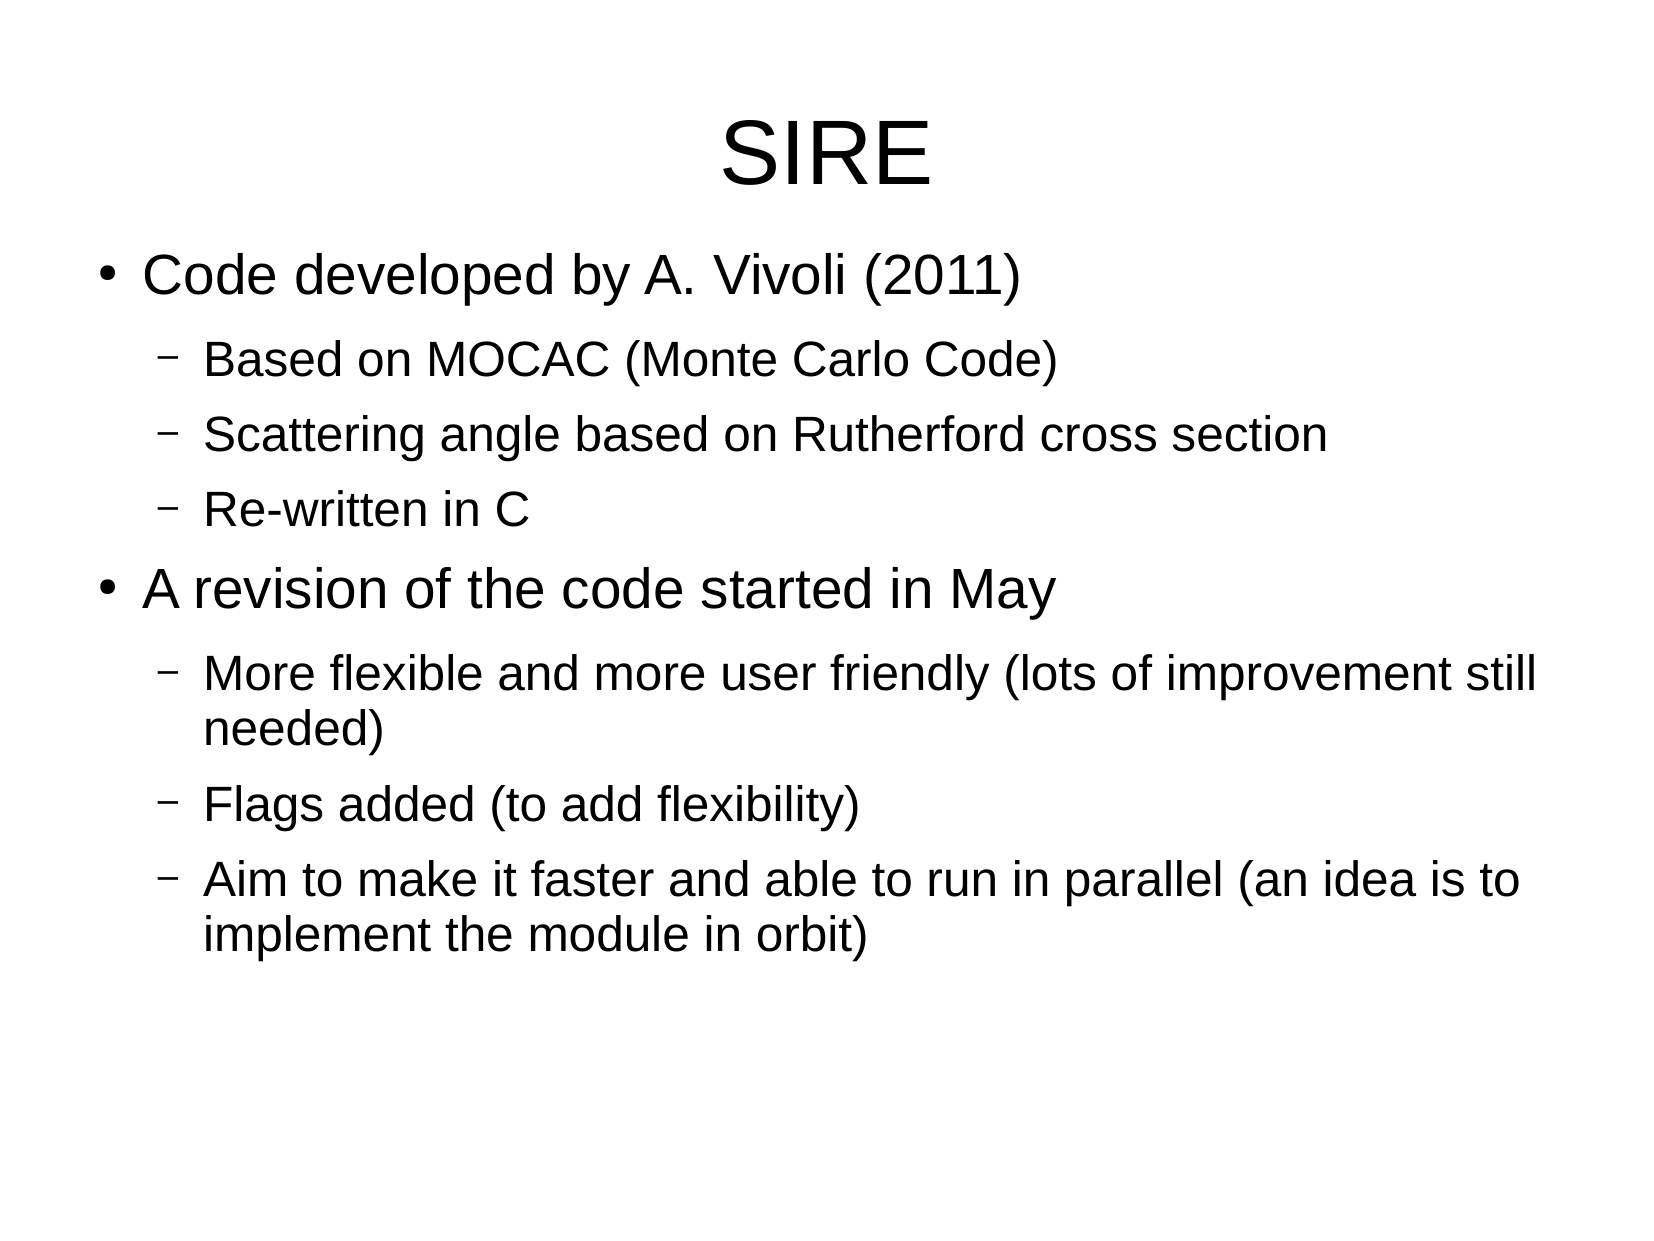

# SIRE
Code developed by A. Vivoli (2011)
Based on MOCAC (Monte Carlo Code)
Scattering angle based on Rutherford cross section
Re-written in C
A revision of the code started in May
More flexible and more user friendly (lots of improvement still needed)
Flags added (to add flexibility)
Aim to make it faster and able to run in parallel (an idea is to implement the module in orbit)